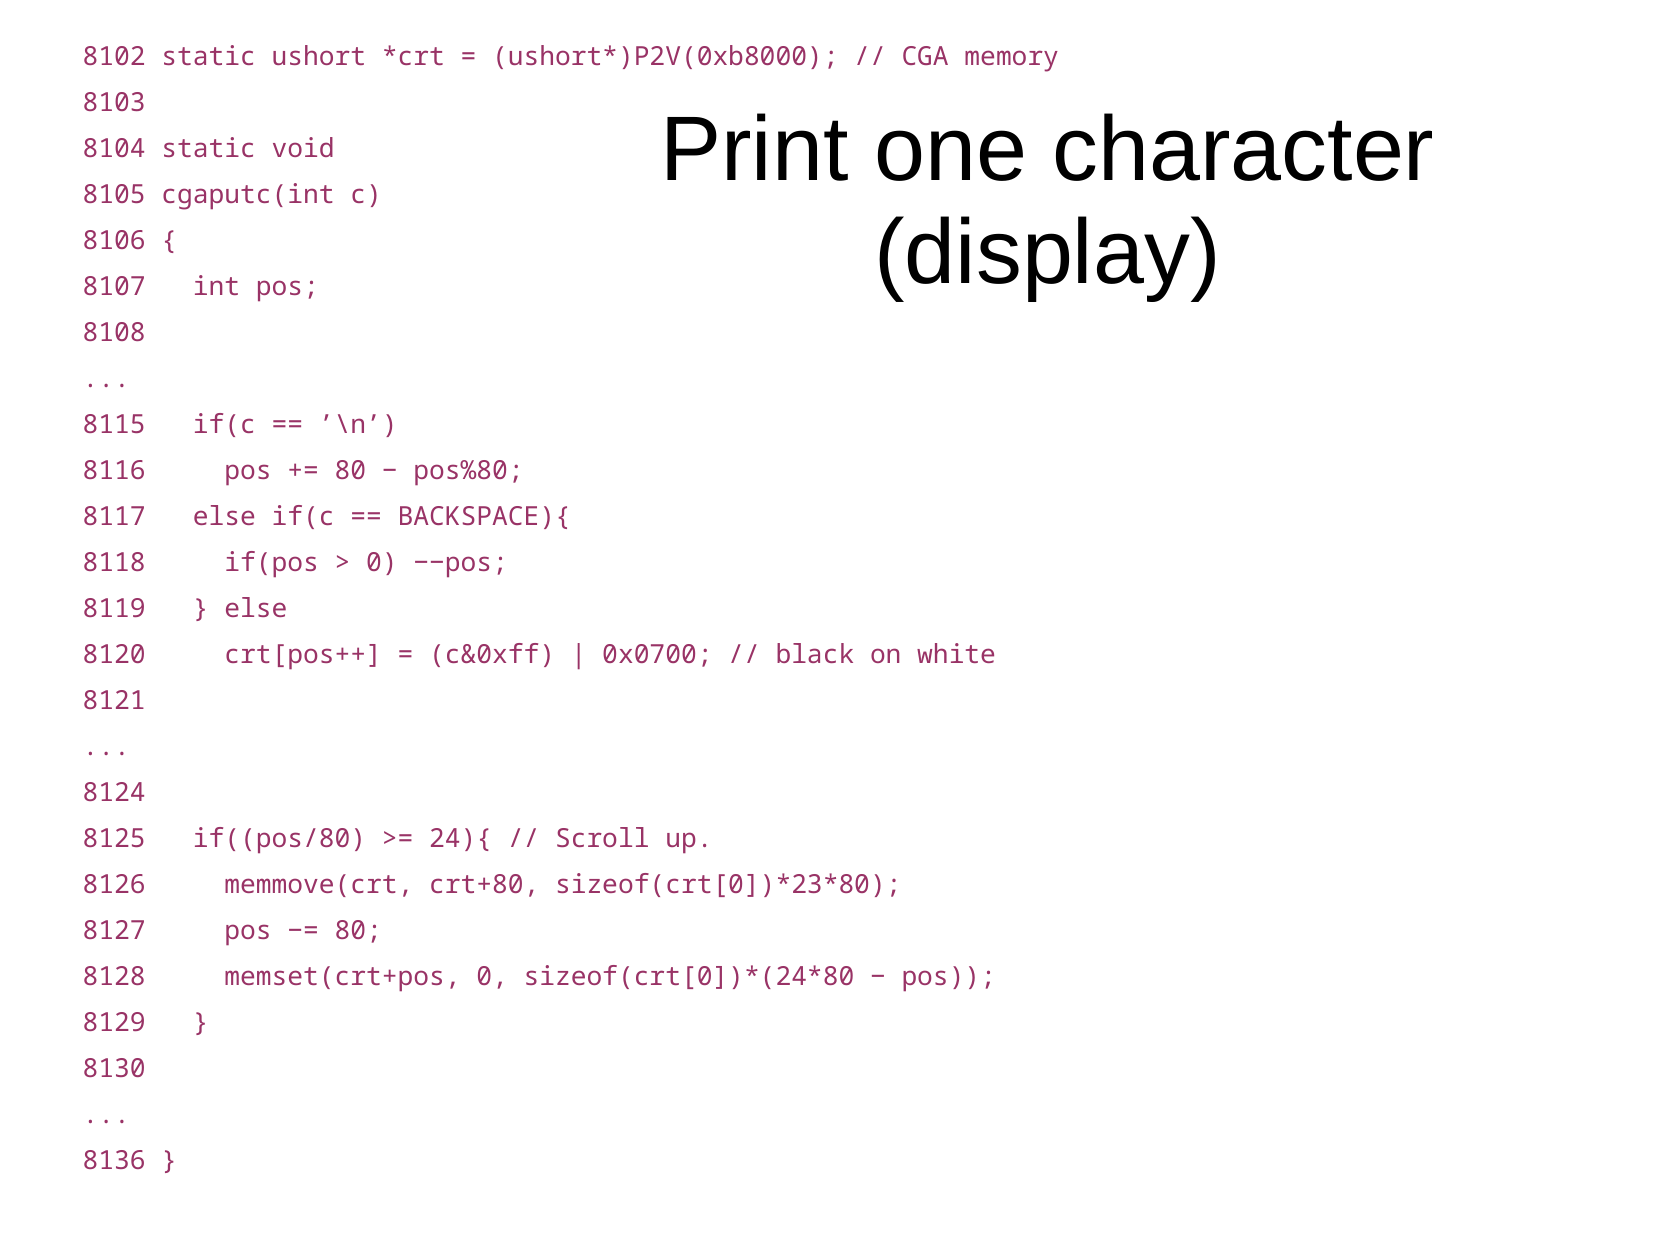

# 8102 static ushort *crt = (ushort*)P2V(0xb8000); // CGA memory
8103
8104 static void
8105 cgaputc(int c)
8106 {
8107 int pos;
8108
...
8115 if(c == ’\n’)
8116 pos += 80 − pos%80;
8117 else if(c == BACKSPACE){
8118 if(pos > 0) −−pos;
8119 } else
8120 crt[pos++] = (c&0xff) | 0x0700; // black on white
8121
...
8124
8125 if((pos/80) >= 24){ // Scroll up.
8126 memmove(crt, crt+80, sizeof(crt[0])*23*80);
8127 pos −= 80;
8128 memset(crt+pos, 0, sizeof(crt[0])*(24*80 − pos));
8129 }
8130
...
8136 }
Print one character (display)